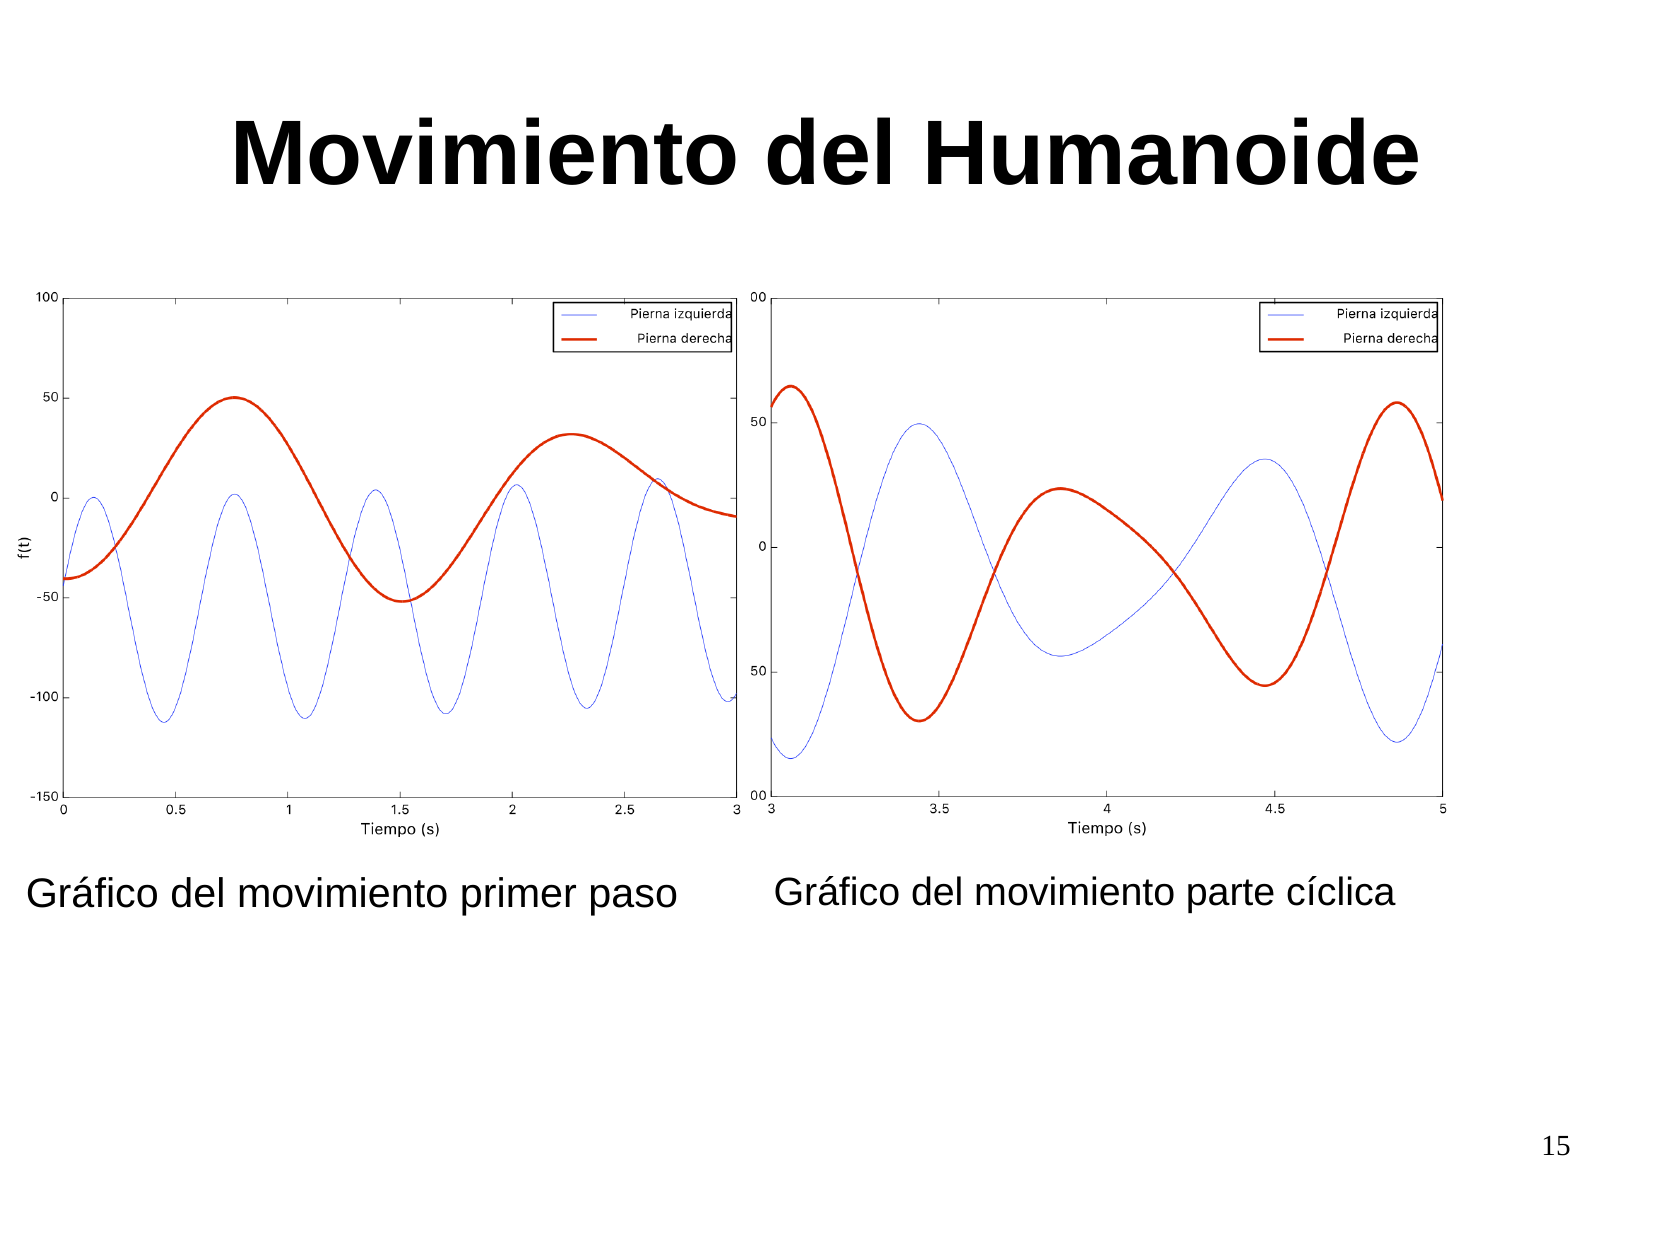

# Movimiento del Humanoide
Gráfico del movimiento primer paso
Gráfico del movimiento parte cíclica
15